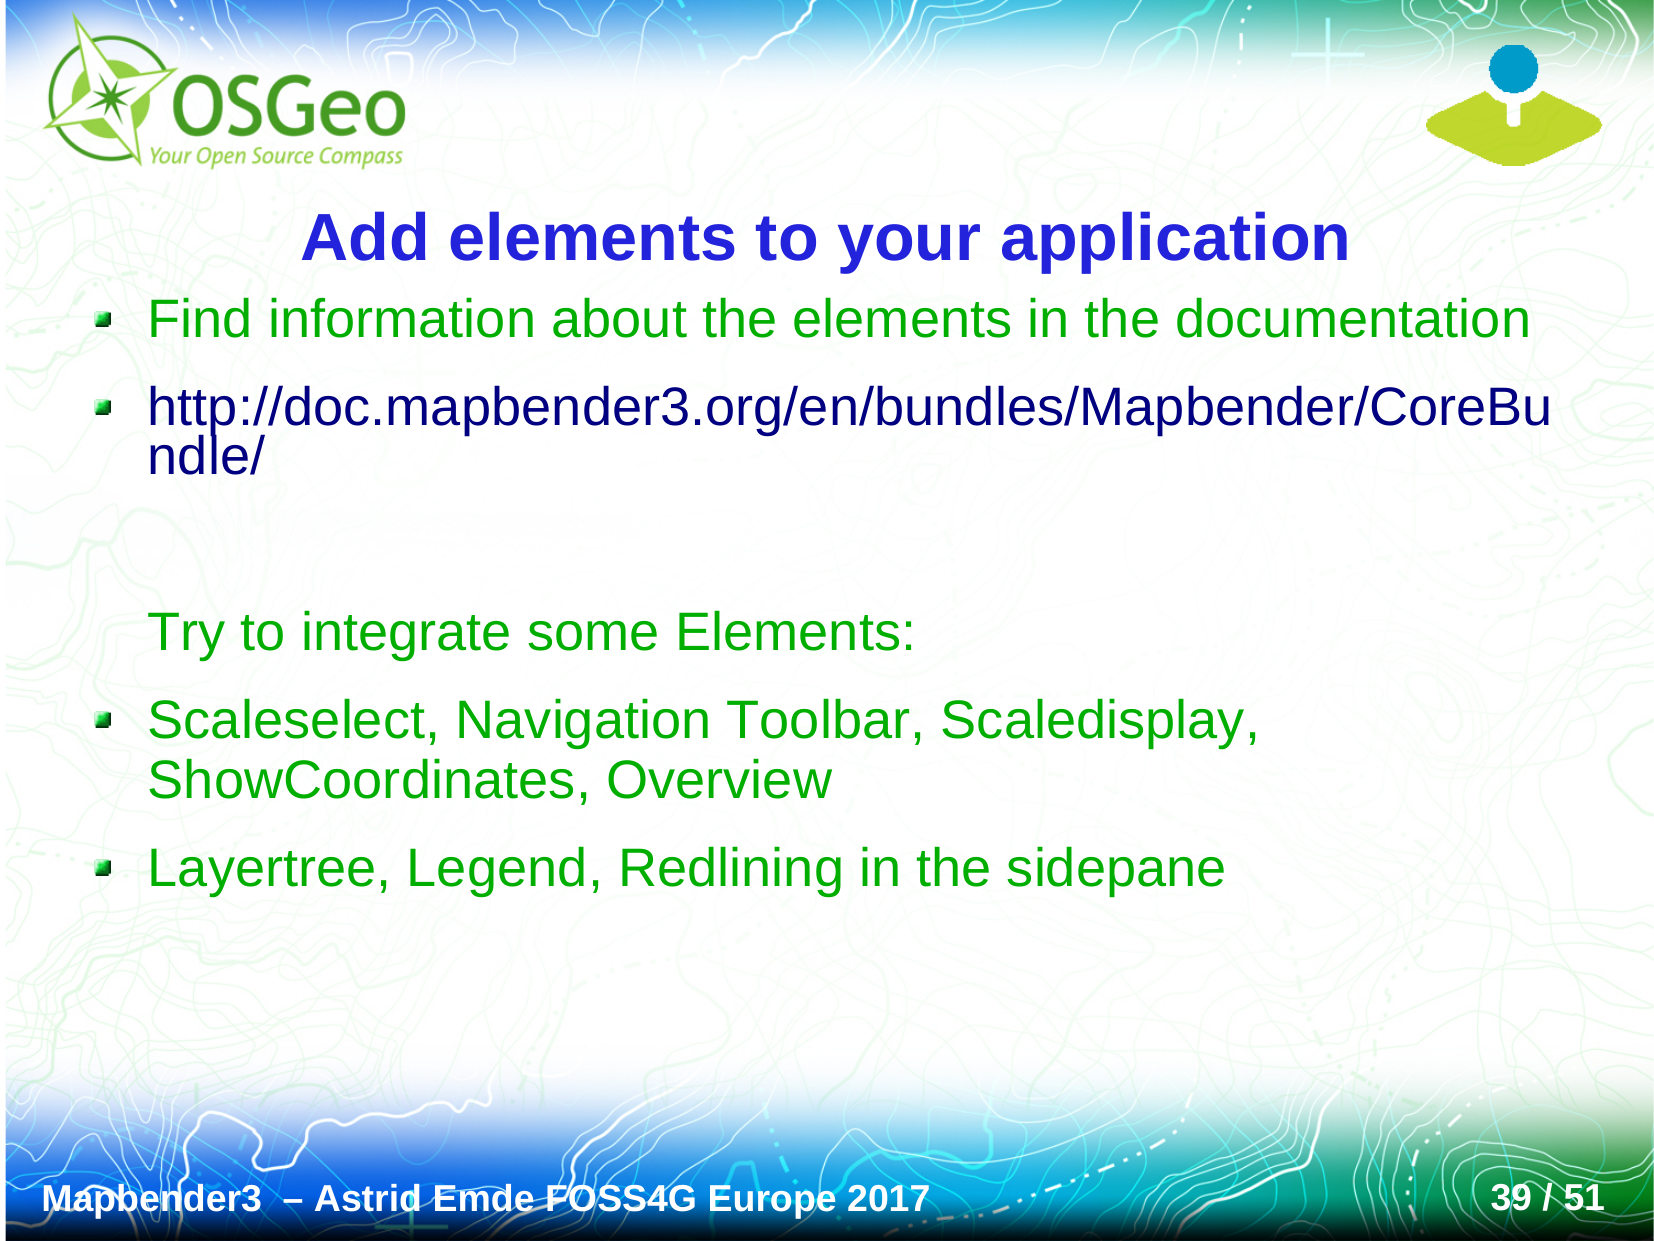

# Add elements to your application
Find information about the elements in the documentation
http://doc.mapbender3.org/en/bundles/Mapbender/CoreBundle/
Try to integrate some Elements:
Scaleselect, Navigation Toolbar, Scaledisplay, ShowCoordinates, Overview
Layertree, Legend, Redlining in the sidepane